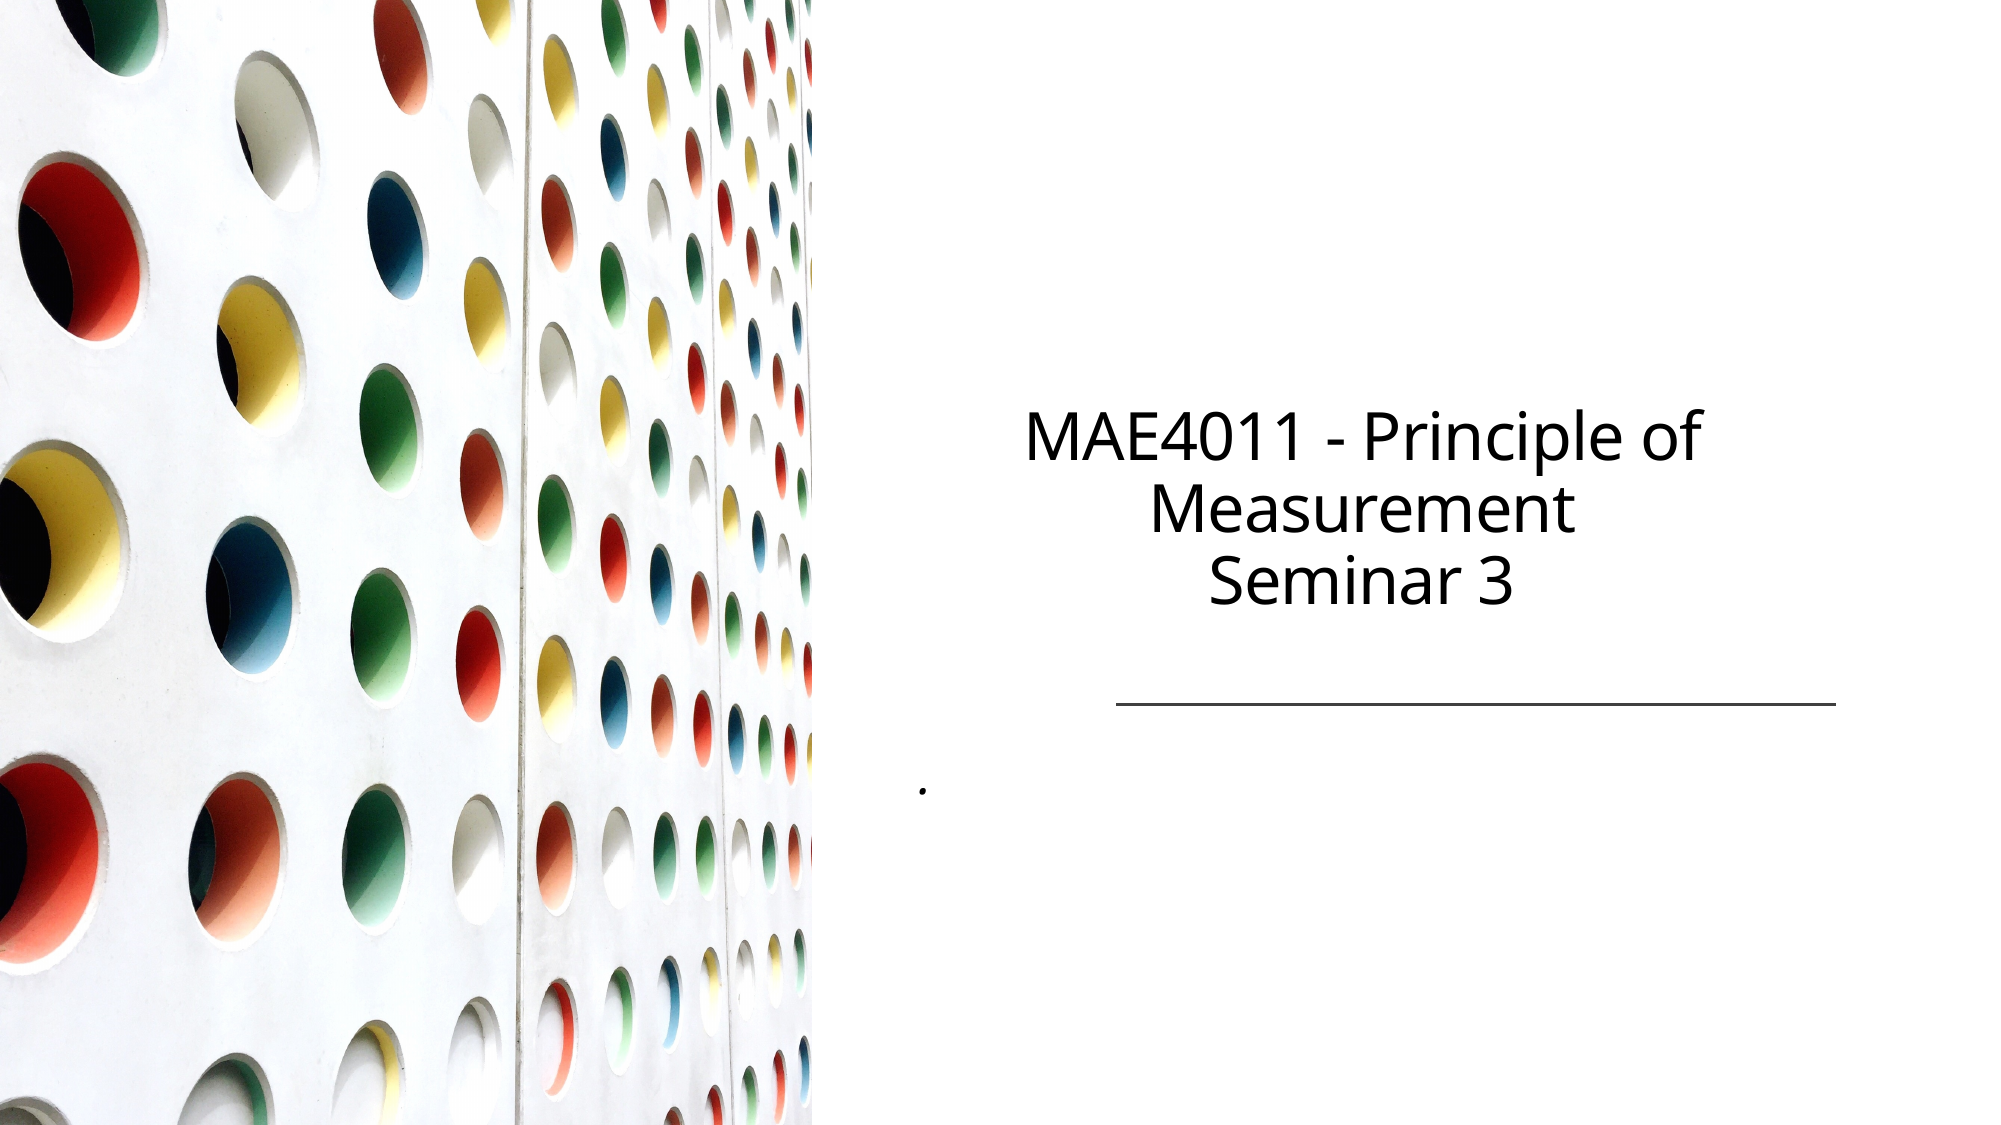

# MAE4011 - Principle of Measurement Seminar 3
.